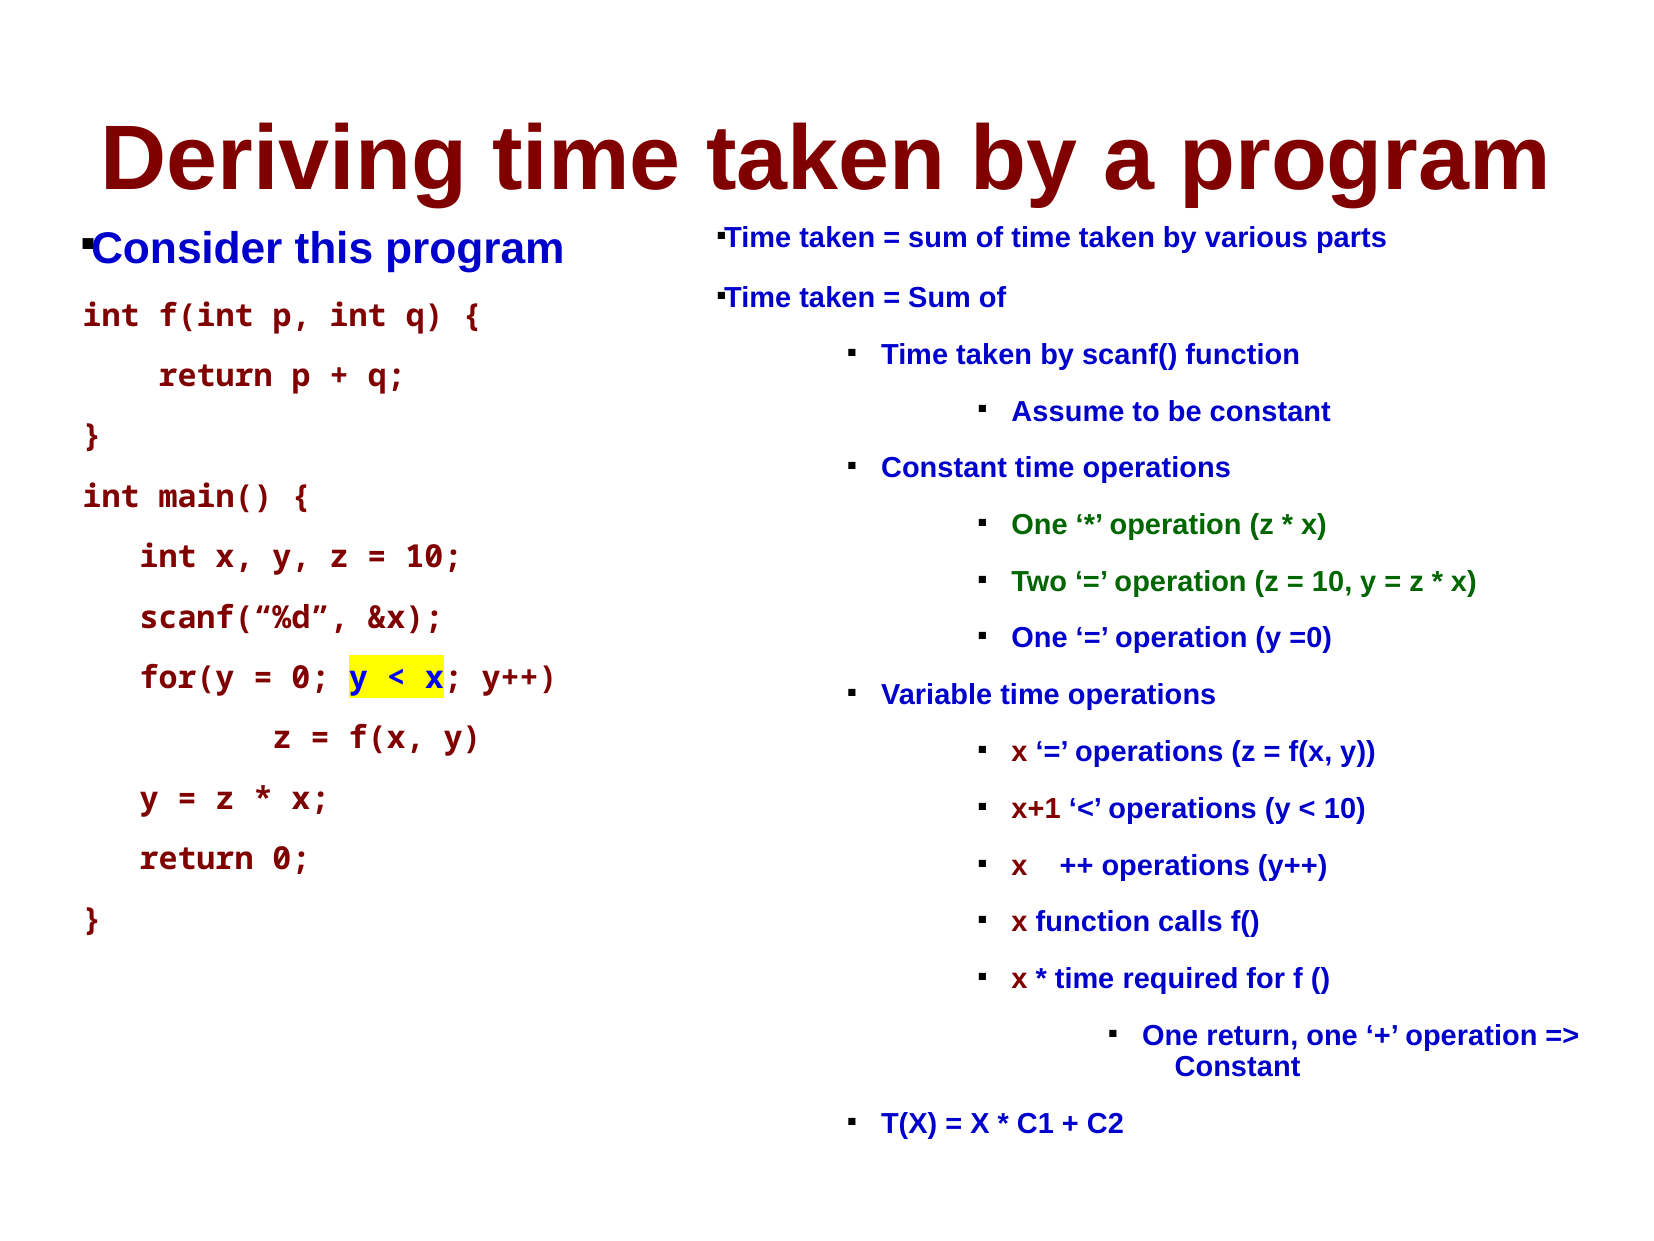

# Deriving time taken by a program
Consider this program
int f(int p, int q) {
 return p + q;
}
int main() {
 int x, y, z = 10;
 scanf(“%d”, &x);
 for(y = 0; y < x; y++)
 z = f(x, y)
 y = z * x;
 return 0;
}
Time taken = sum of time taken by various parts
Time taken = Sum of
Time taken by scanf() function
Assume to be constant
Constant time operations
One ‘*’ operation (z * x)
Two ‘=’ operation (z = 10, y = z * x)
One ‘=’ operation (y =0)
Variable time operations
x ‘=’ operations (z = f(x, y))
x+1 ‘<’ operations (y < 10)
x ++ operations (y++)
x function calls f()
x * time required for f ()
One return, one ‘+’ operation => Constant
T(X) = X * C1 + C2